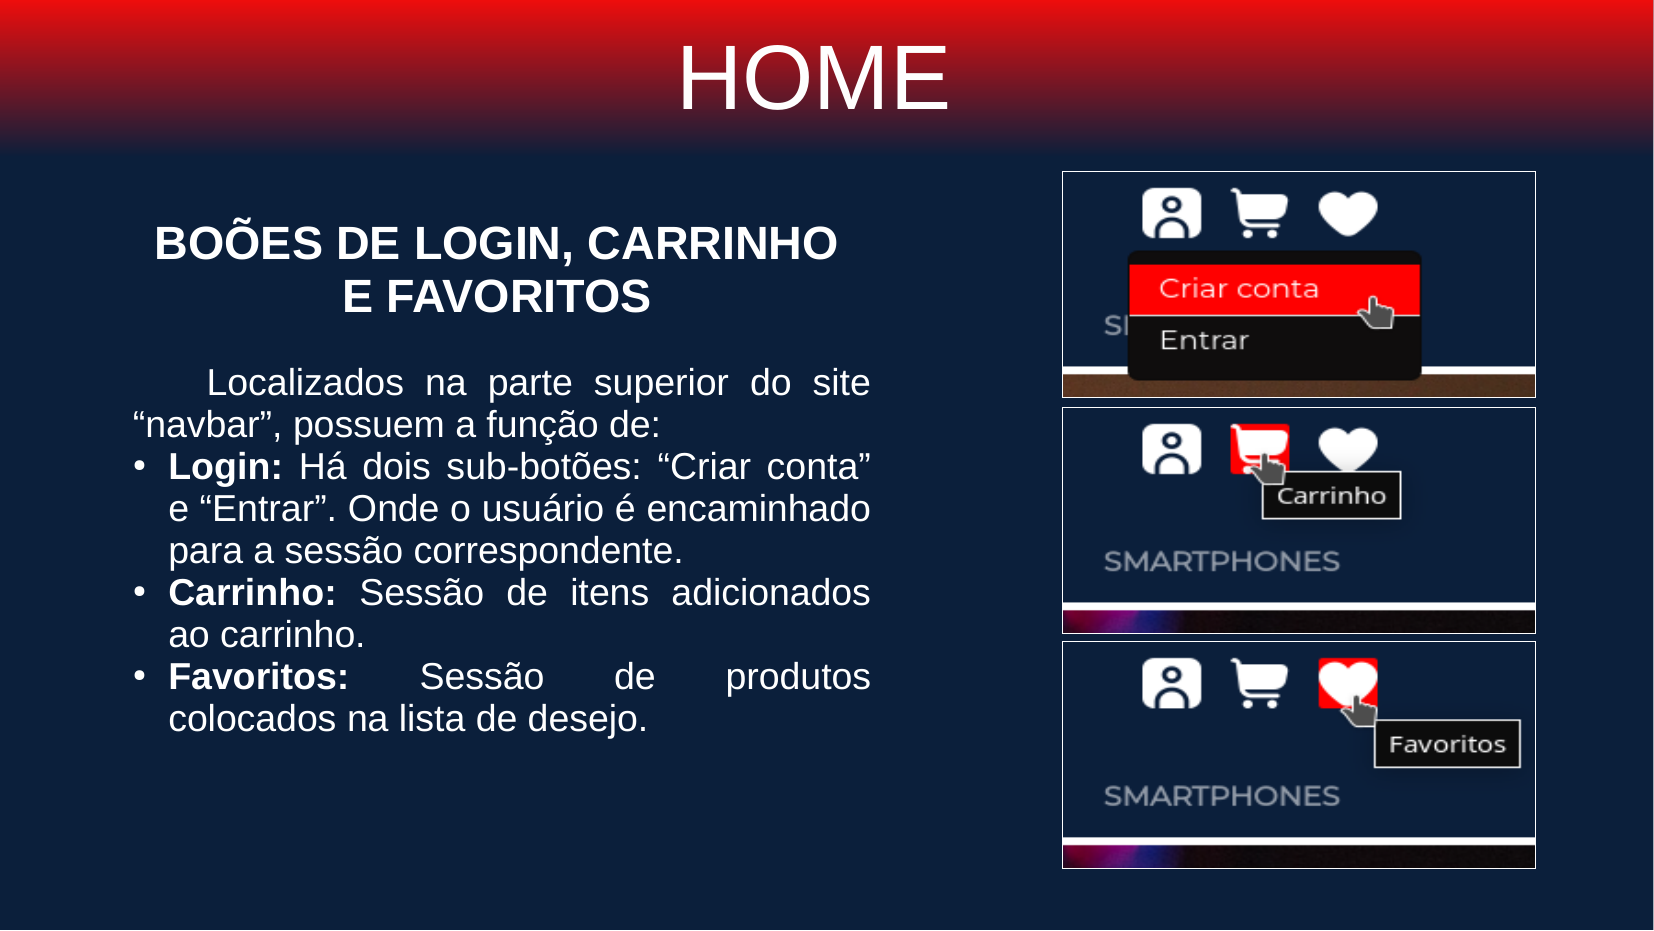

# HOME
BOÕES DE LOGIN, CARRINHO E FAVORITOS
	Localizados na parte superior do site “navbar”, possuem a função de:
Login: Há dois sub-botões: “Criar conta” e “Entrar”. Onde o usuário é encaminhado para a sessão correspondente.
Carrinho: Sessão de itens adicionados ao carrinho.
Favoritos: Sessão de produtos colocados na lista de desejo.